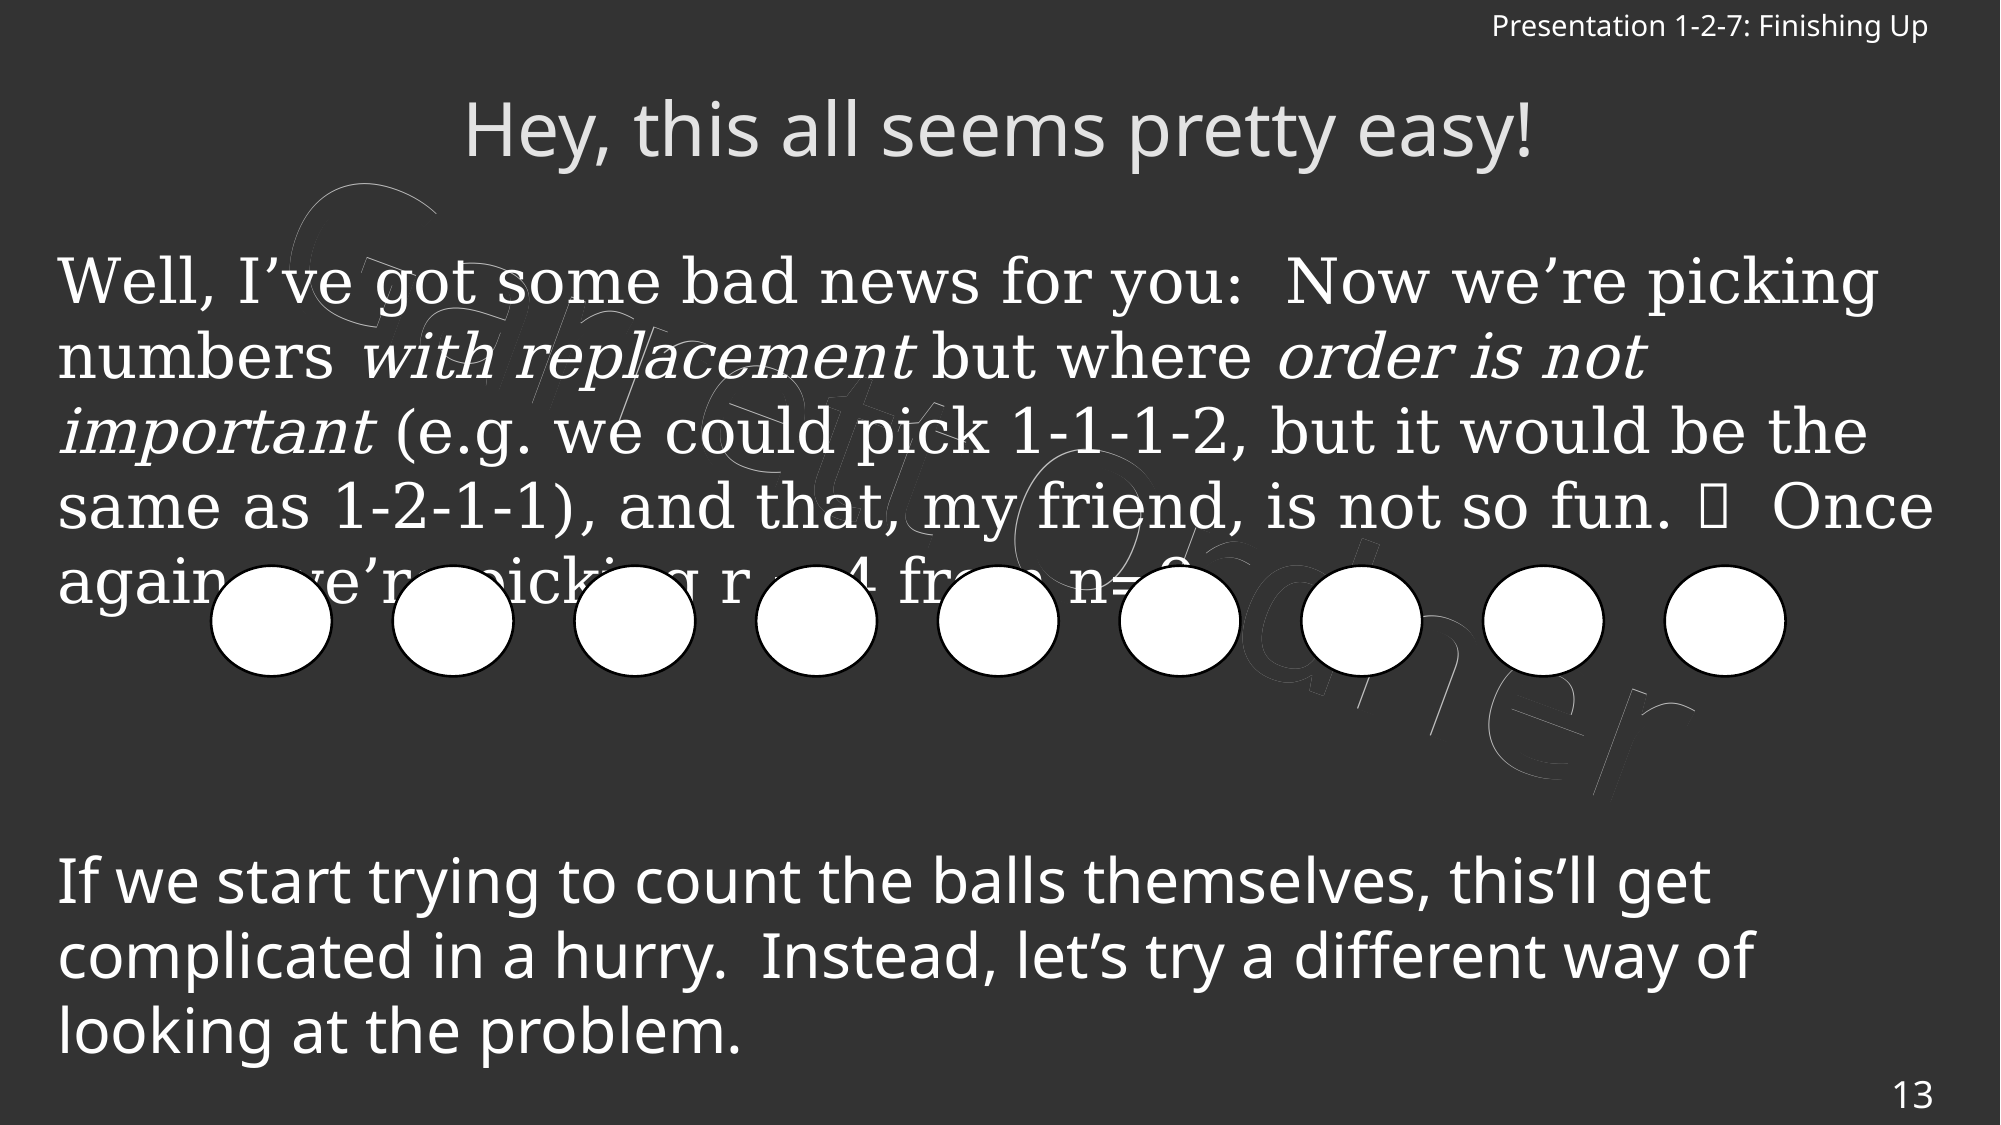

# Hey, this all seems pretty easy!
Well, I’ve got some bad news for you: Now we’re picking numbers with replacement but where order is not important (e.g. we could pick 1-1-1-2, but it would be the same as 1-2-1-1), and that, my friend, is not so fun.  Once again, we’re picking r = 4 from n=9:
If we start trying to count the balls themselves, this’ll get complicated in a hurry. Instead, let’s try a different way of looking at the problem.
1
2
3
4
5
6
7
8
9